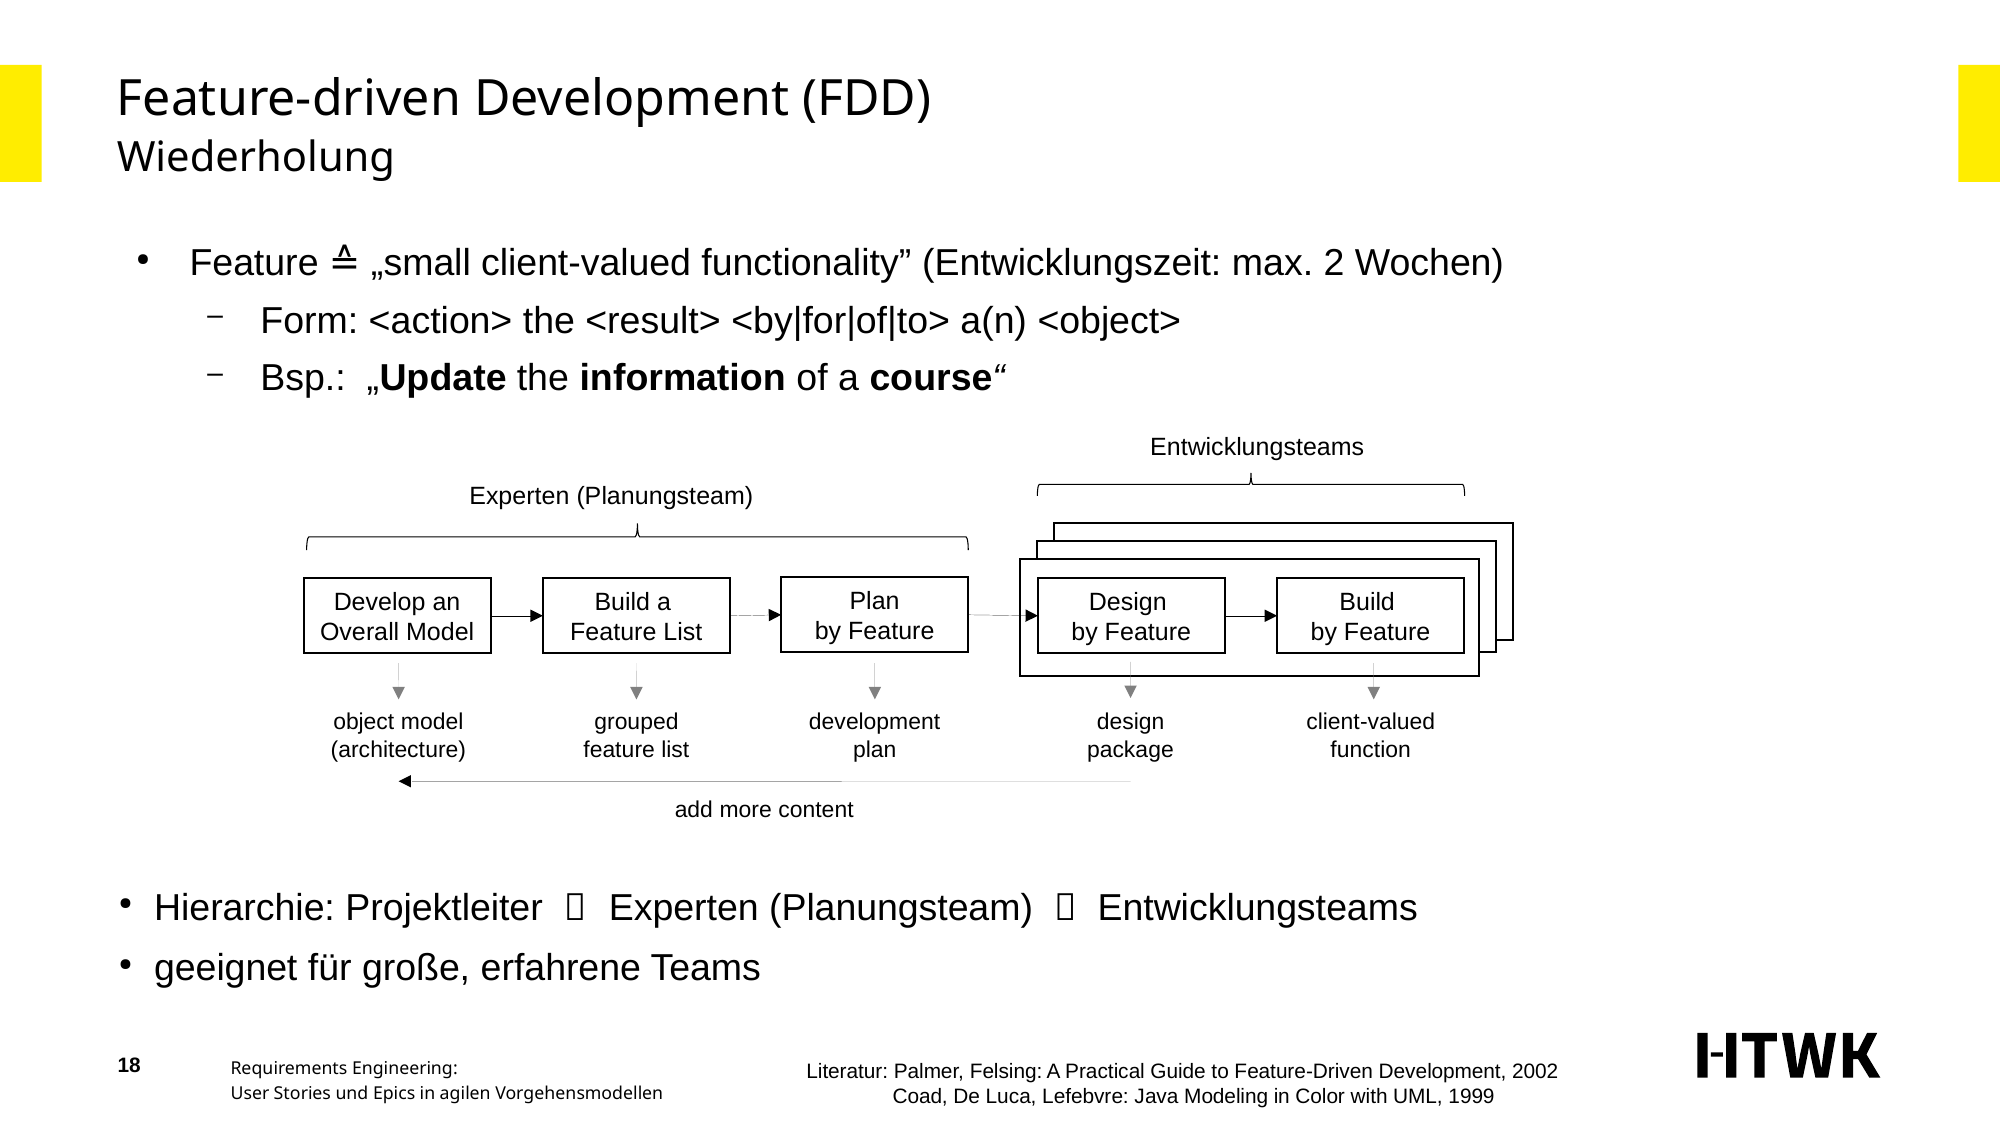

# Feature-driven Development (FDD) Wiederholung
Feature ≙ „small client-valued functionality” (Entwicklungszeit: max. 2 Wochen)
Form: <action> the <result> <by|for|of|to> a(n) <object>
Bsp.: „Update the information of a course“
Hierarchie: Projektleiter  Experten (Planungsteam)  Entwicklungsteams
geeignet für große, erfahrene Teams
Entwicklungsteams
Experten (Planungsteam)
Plan
by Feature
Develop an Overall Model
Build a
Feature List
Design
by Feature
Build
by Feature
grouped feature list
development plan
design package
client-valued function
object model (architecture)
add more content
18
Literatur: Palmer, Felsing: A Practical Guide to Feature-Driven Development, 2002
 Coad, De Luca, Lefebvre: Java Modeling in Color with UML, 1999